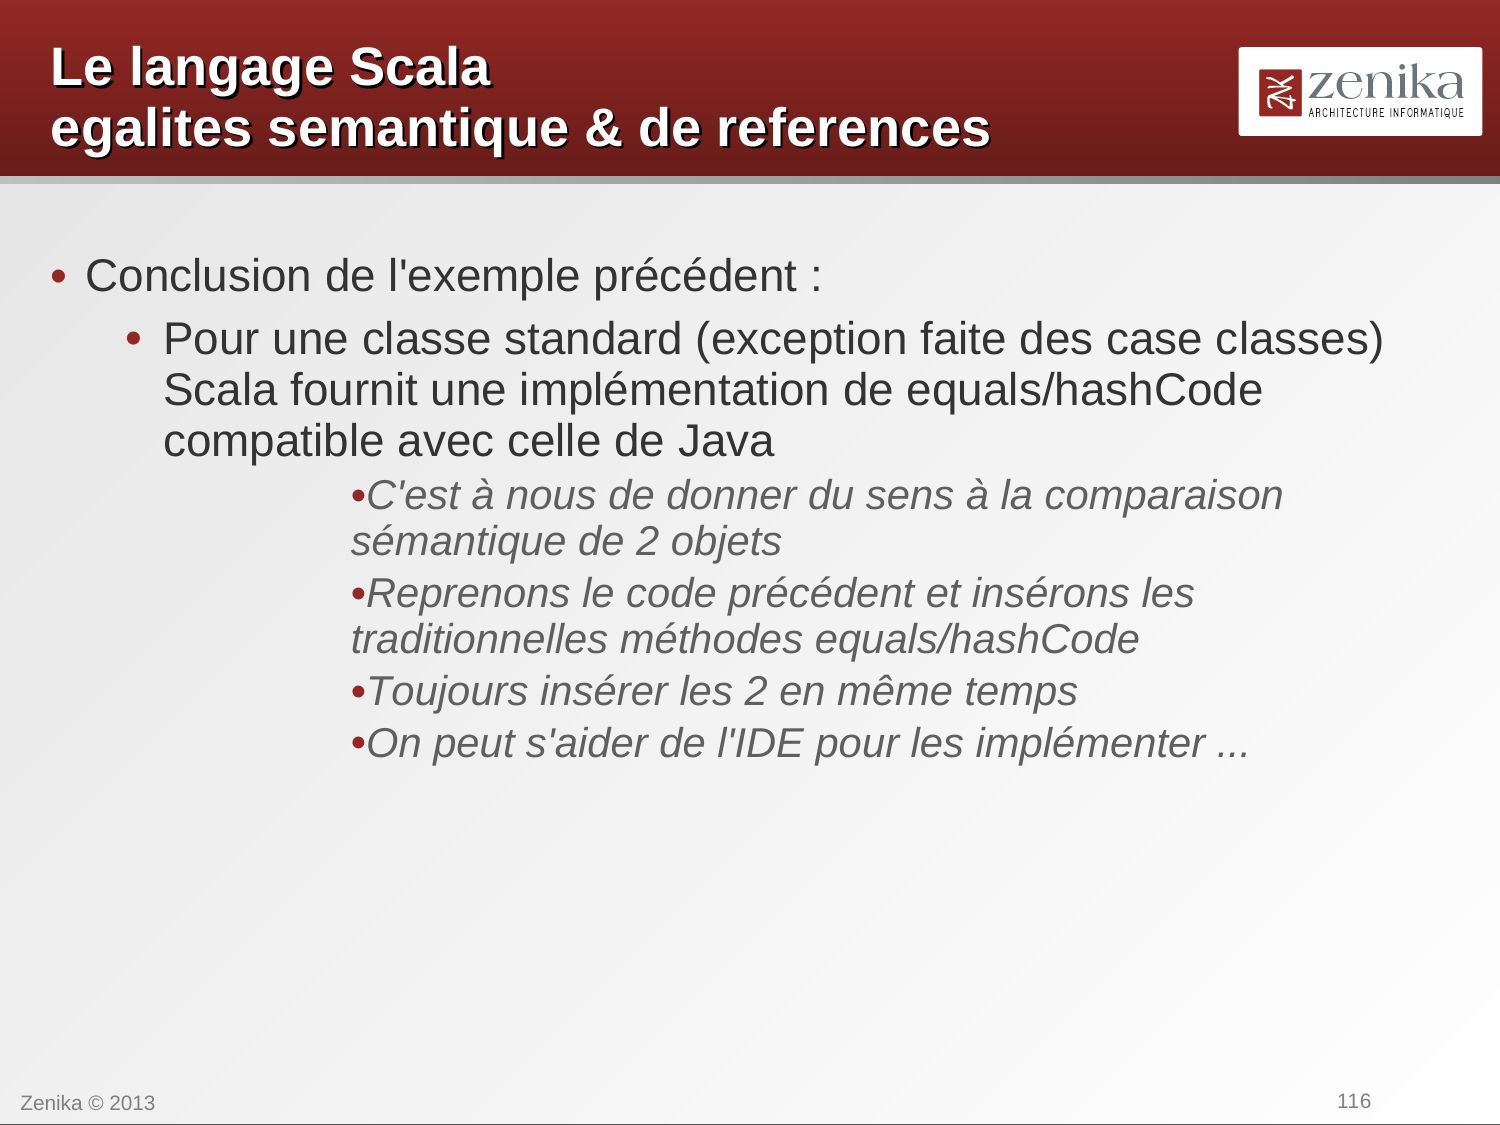

# Le langage Scala egalites semantique & de references
Conclusion de l'exemple précédent :
Pour une classe standard (exception faite des case classes) Scala fournit une implémentation de equals/hashCode compatible avec celle de Java
C'est à nous de donner du sens à la comparaison sémantique de 2 objets
Reprenons le code précédent et insérons les traditionnelles méthodes equals/hashCode
Toujours insérer les 2 en même temps
On peut s'aider de l'IDE pour les implémenter ...